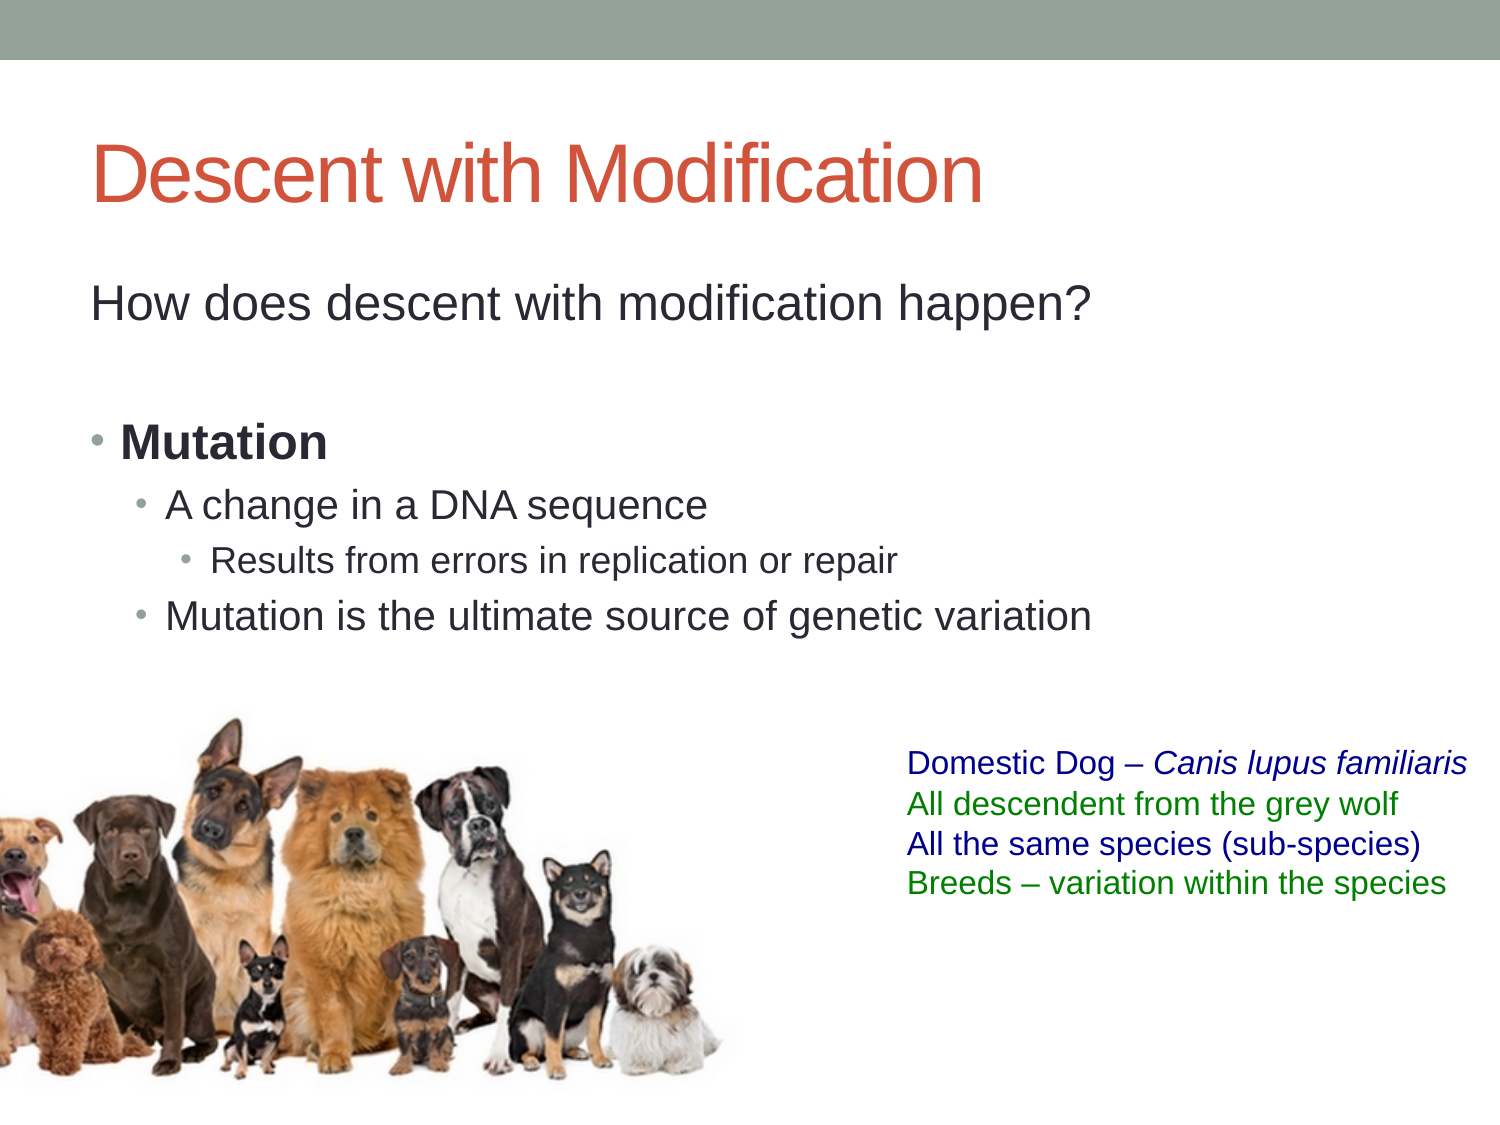

# Descent with Modification
How does descent with modification happen?
Mutation
A change in a DNA sequence
Results from errors in replication or repair
Mutation is the ultimate source of genetic variation
Domestic Dog – Canis lupus familiaris
All descendent from the grey wolf
All the same species (sub-species)
Breeds – variation within the species